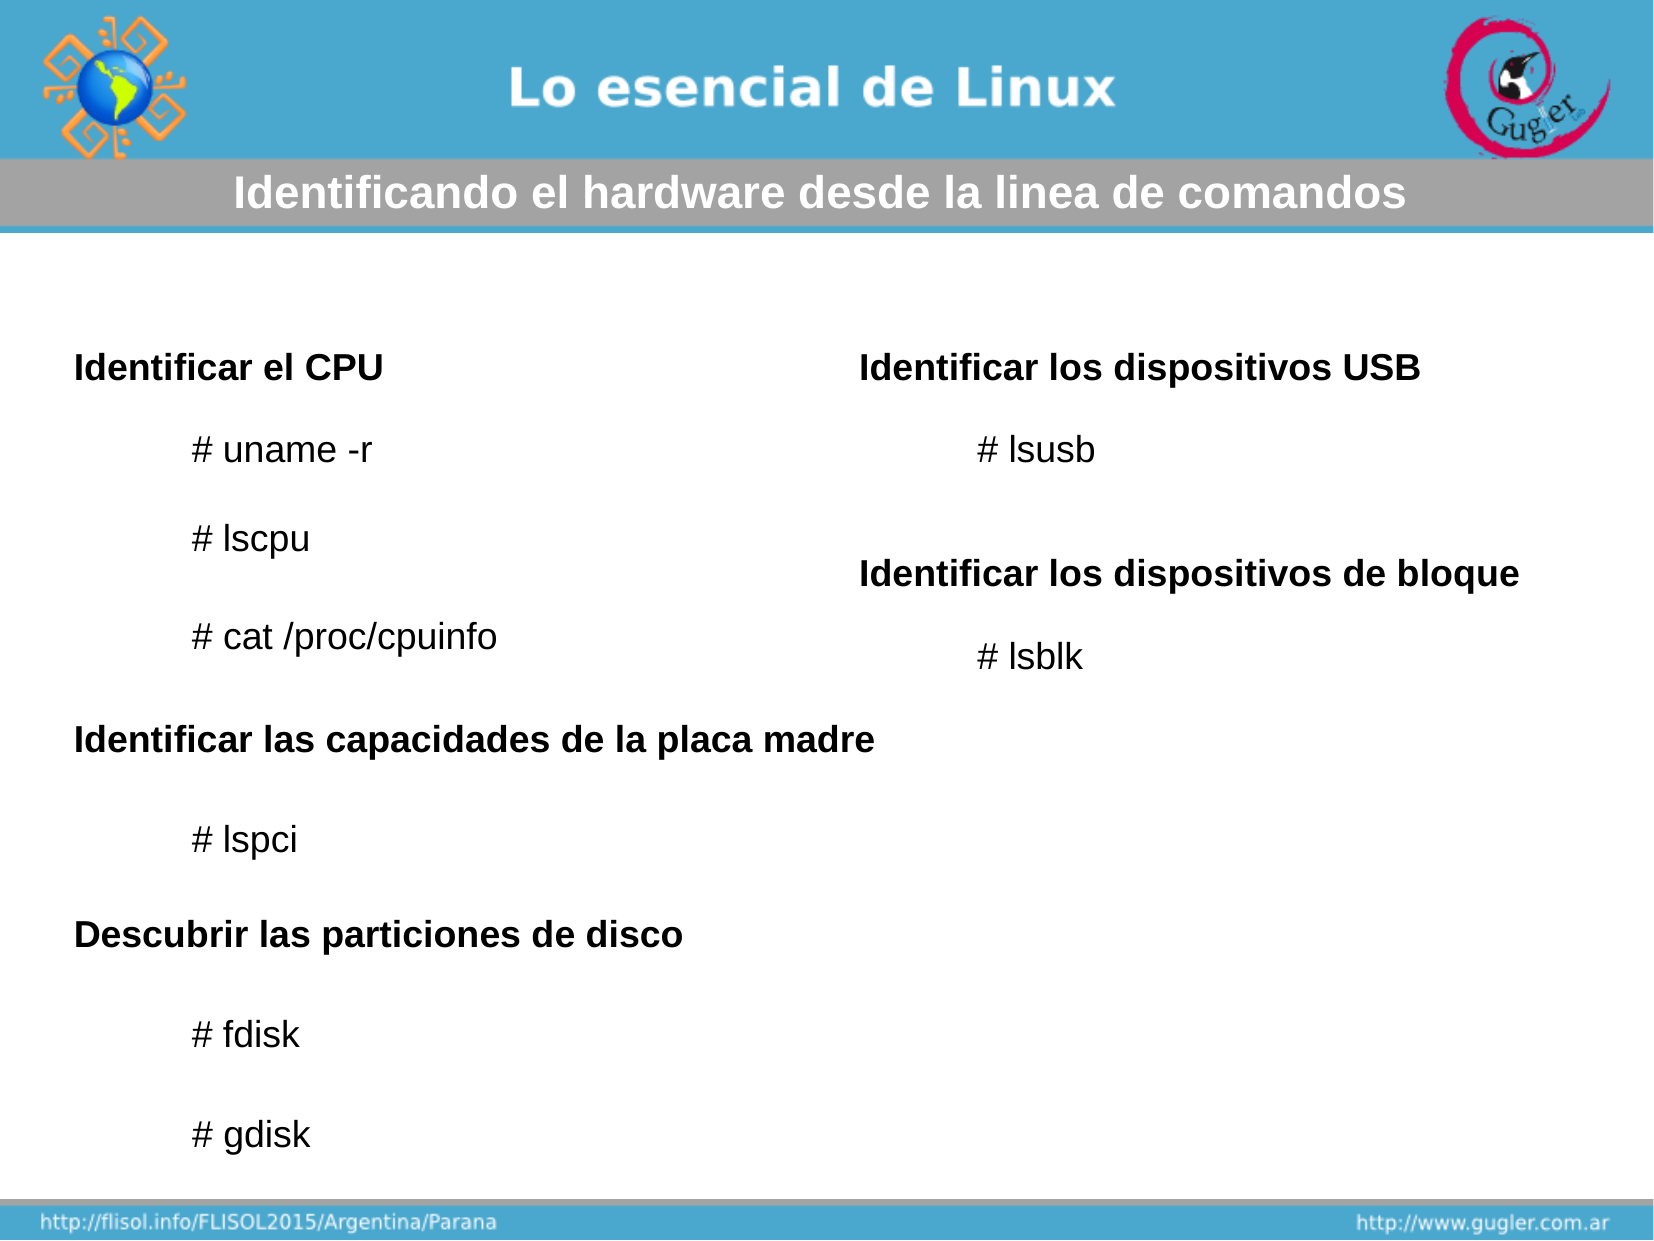

Identificando el hardware desde la linea de comandos
Identificar el CPU
Identificar los dispositivos USB
# uname -r
# lsusb
# lscpu
Identificar los dispositivos de bloque
# cat /proc/cpuinfo
# lsblk
Identificar las capacidades de la placa madre
# lspci
Descubrir las particiones de disco
# fdisk
# gdisk